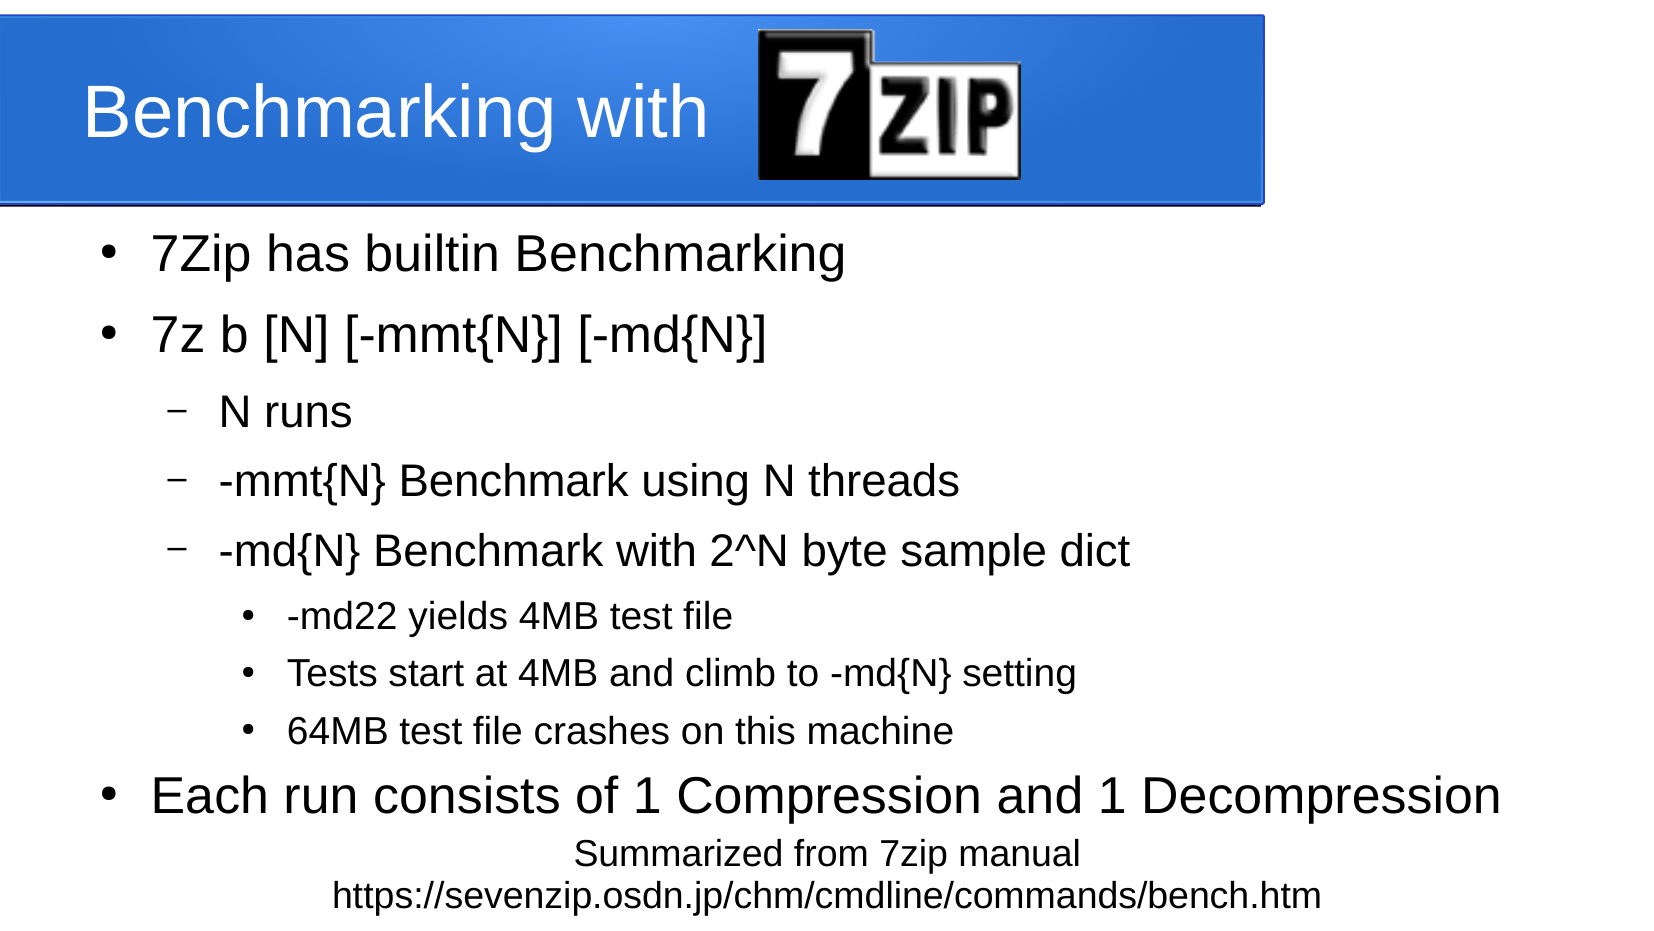

# Benchmarking with
7Zip has builtin Benchmarking
7z b [N] [-mmt{N}] [-md{N}]
N runs
-mmt{N} Benchmark using N threads
-md{N} Benchmark with 2^N byte sample dict
-md22 yields 4MB test file
Tests start at 4MB and climb to -md{N} setting
64MB test file crashes on this machine
Each run consists of 1 Compression and 1 Decompression
Summarized from 7zip manual
https://sevenzip.osdn.jp/chm/cmdline/commands/bench.htm